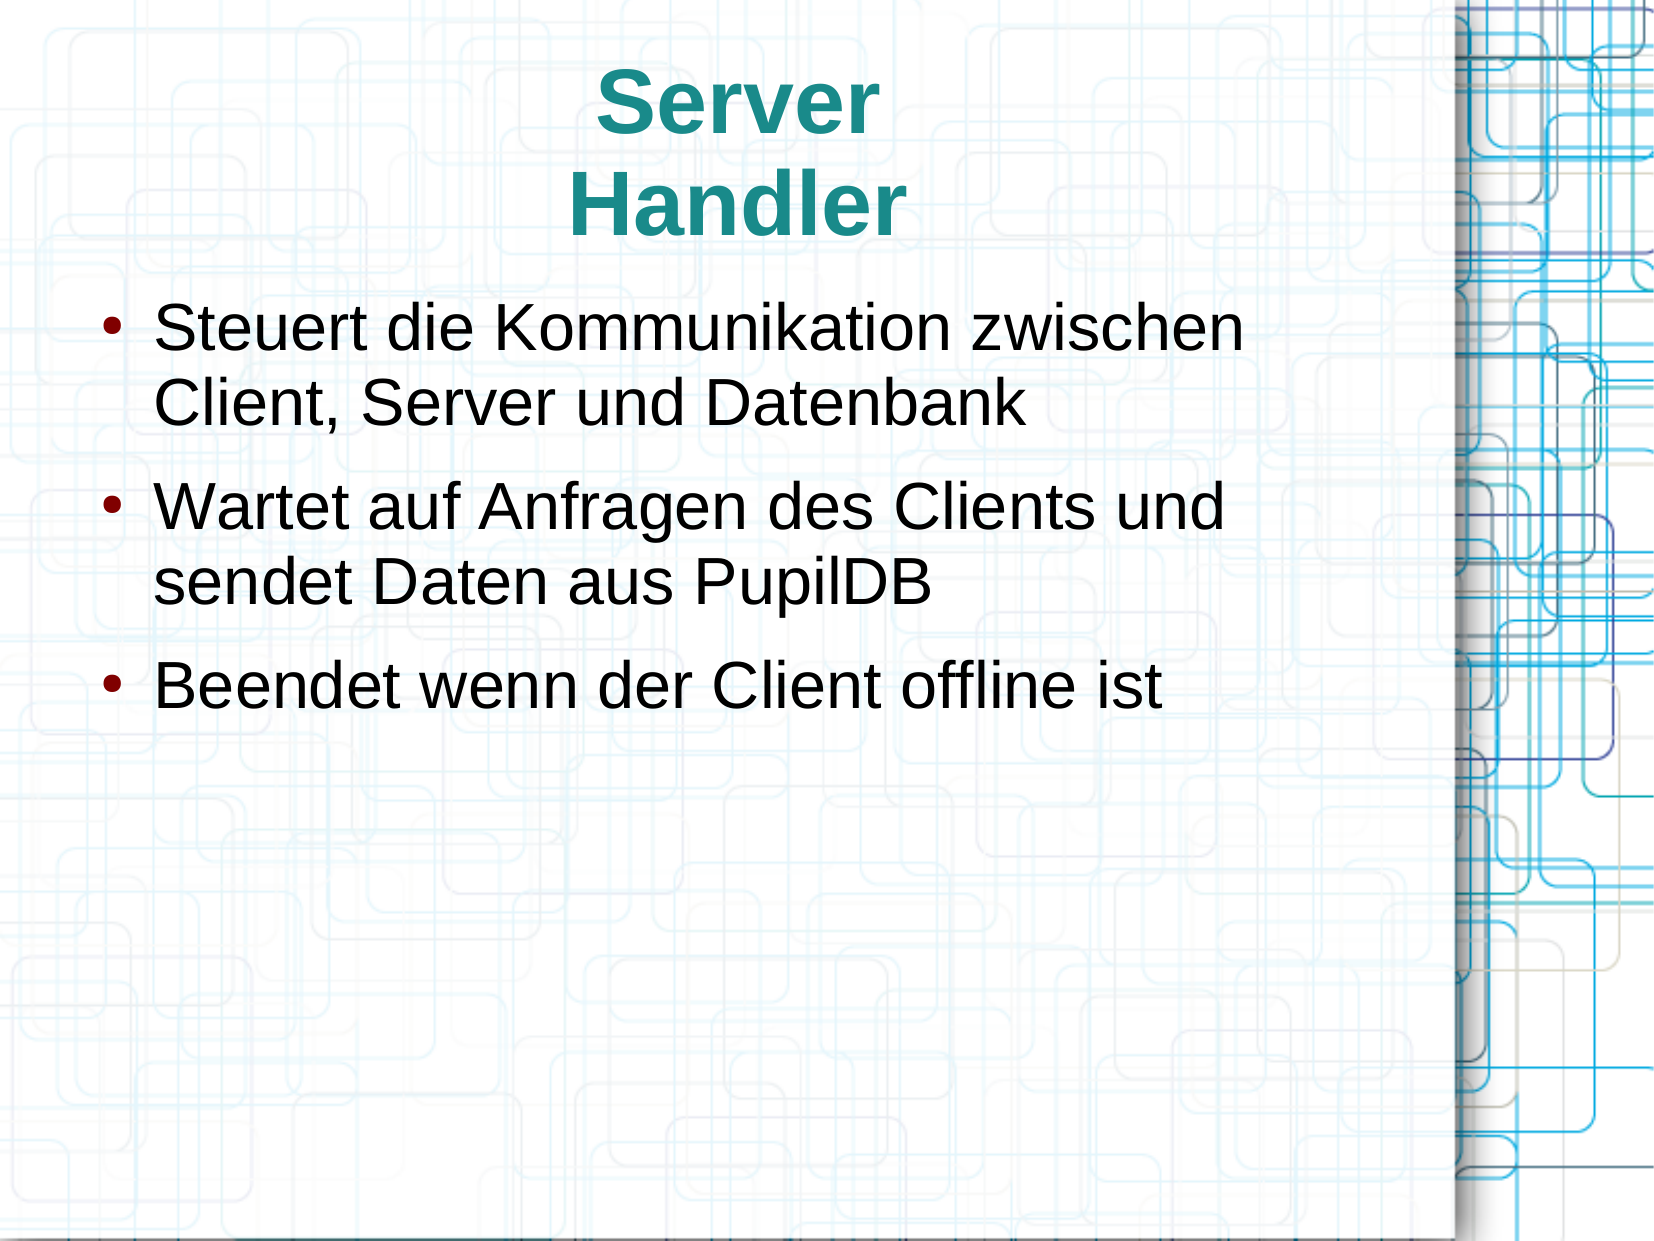

# Server Handler
Steuert die Kommunikation zwischen Client, Server und Datenbank
Wartet auf Anfragen des Clients und sendet Daten aus PupilDB
Beendet wenn der Client offline ist